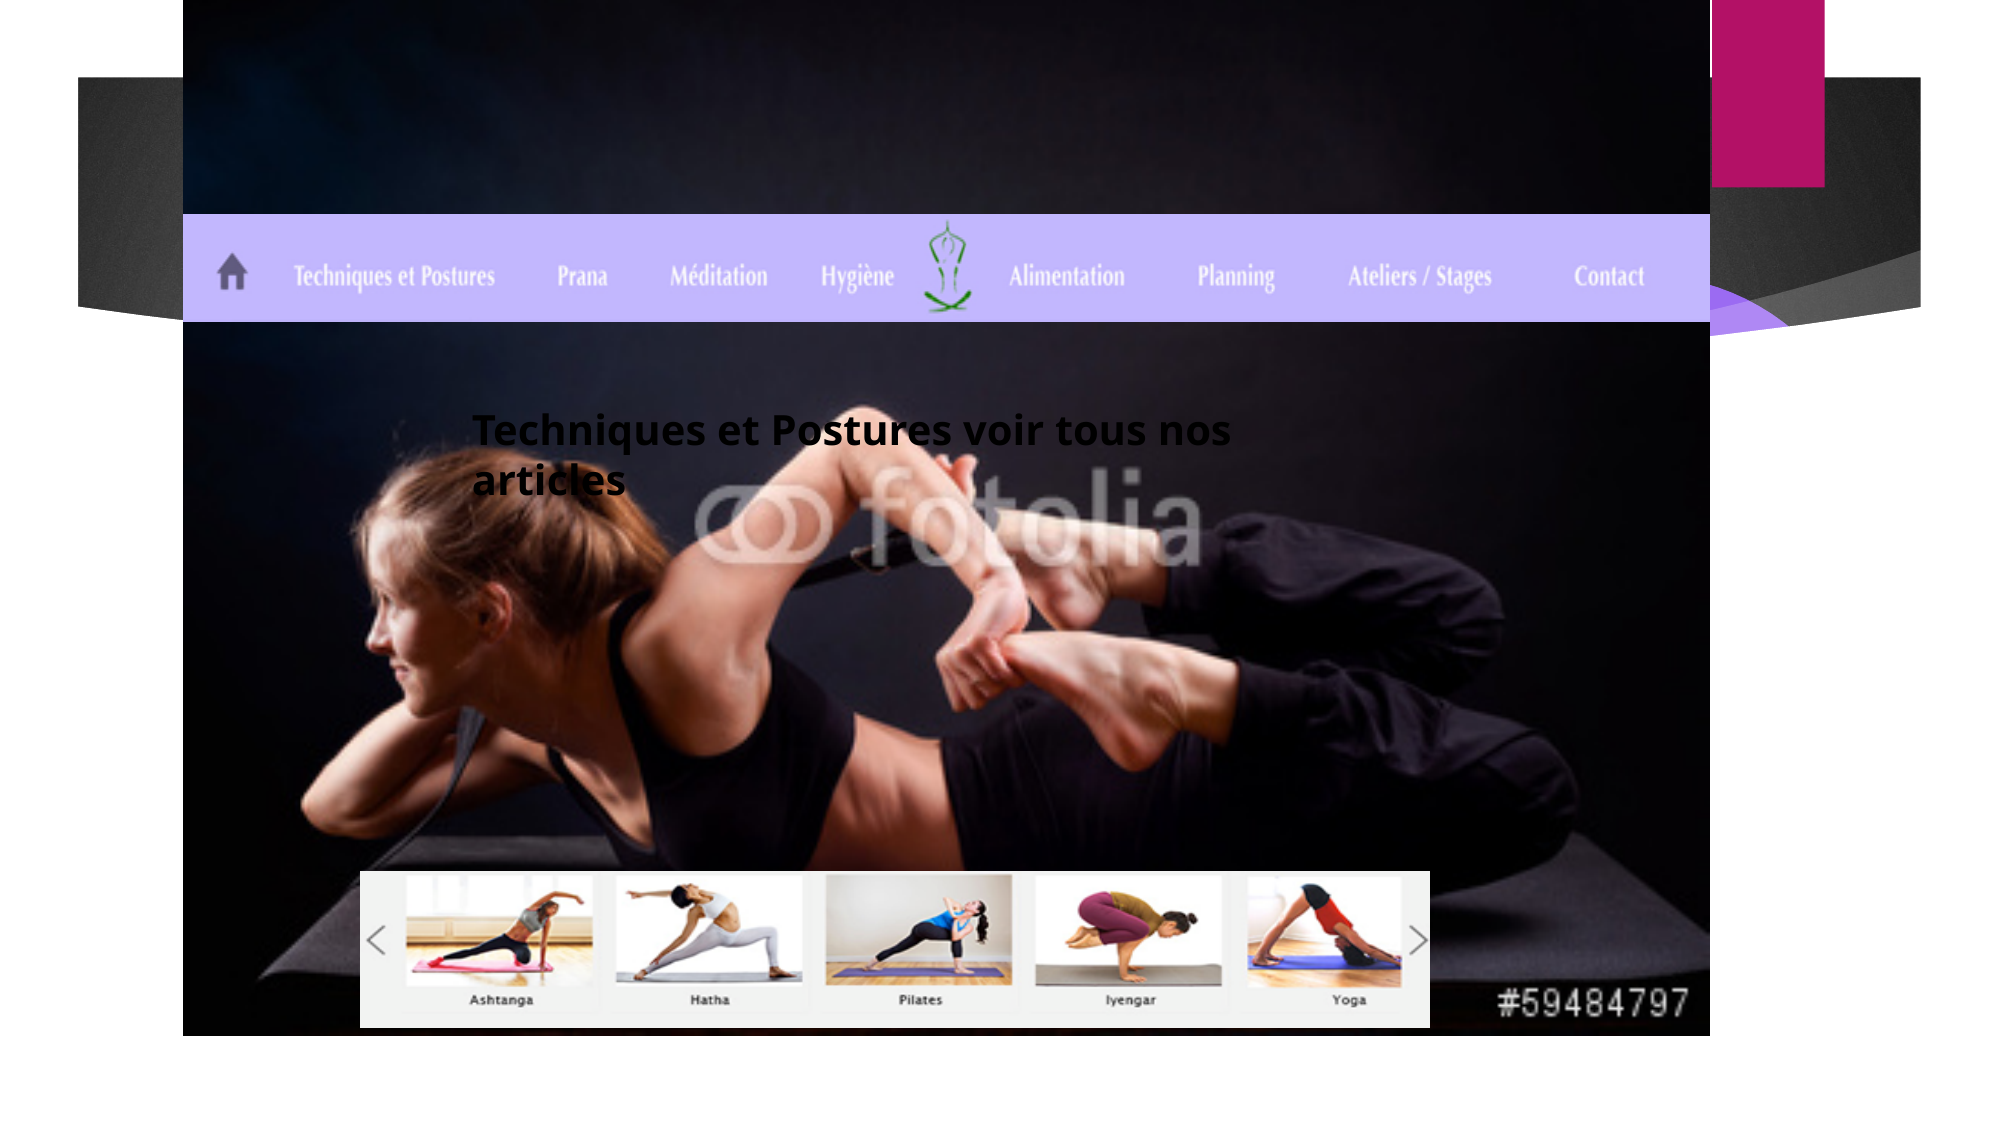

Techniques et Postures voir tous nos articles